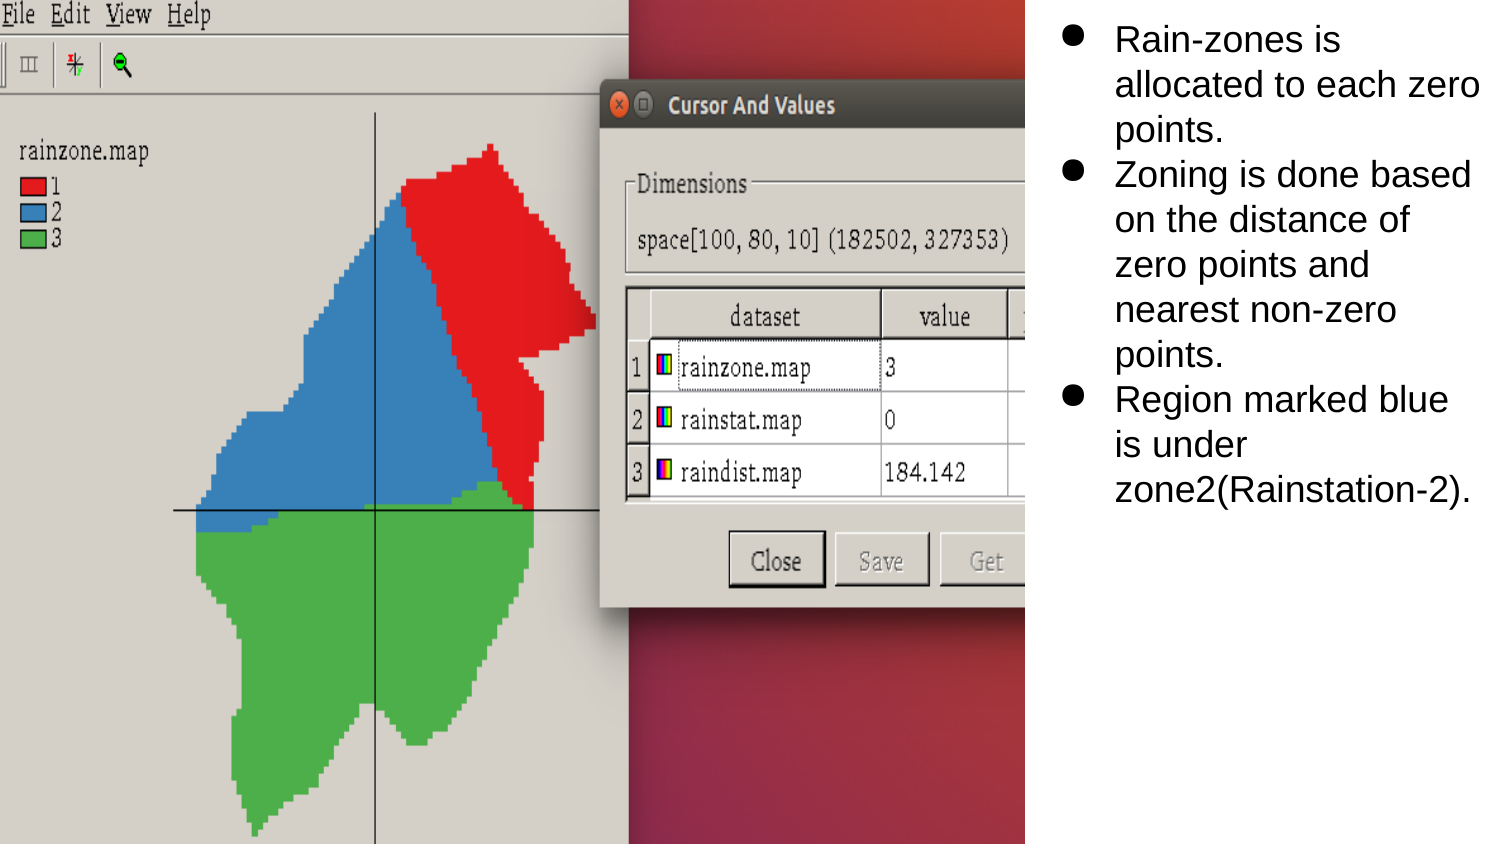

Rain-zones is allocated to each zero points.
Zoning is done based on the distance of zero points and nearest non-zero points.
Region marked blue is under zone2(Rainstation-2).
#